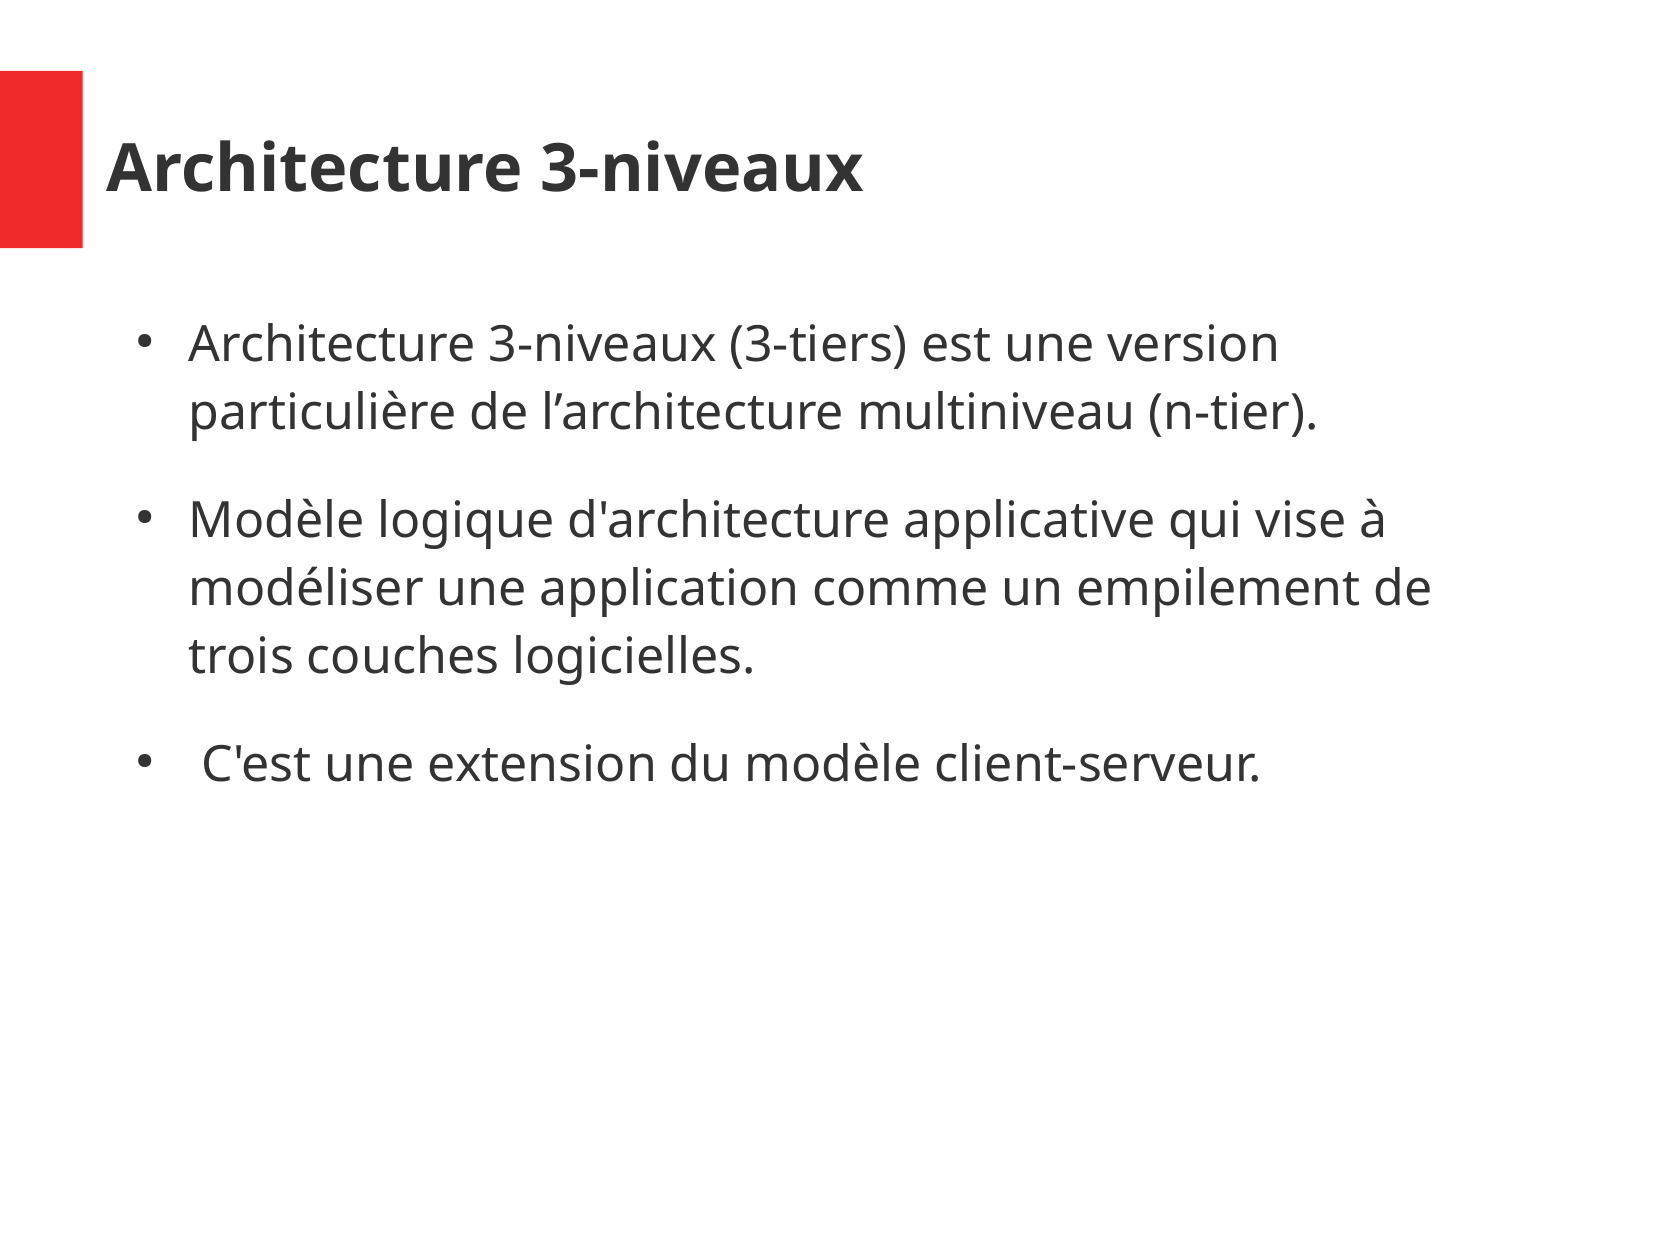

# Architecture 3-niveaux
Architecture 3-niveaux (3-tiers) est une version particulière de l’architecture multiniveau (n-tier).
Modèle logique d'architecture applicative qui vise à modéliser une application comme un empilement de trois couches logicielles.
 C'est une extension du modèle client-serveur.